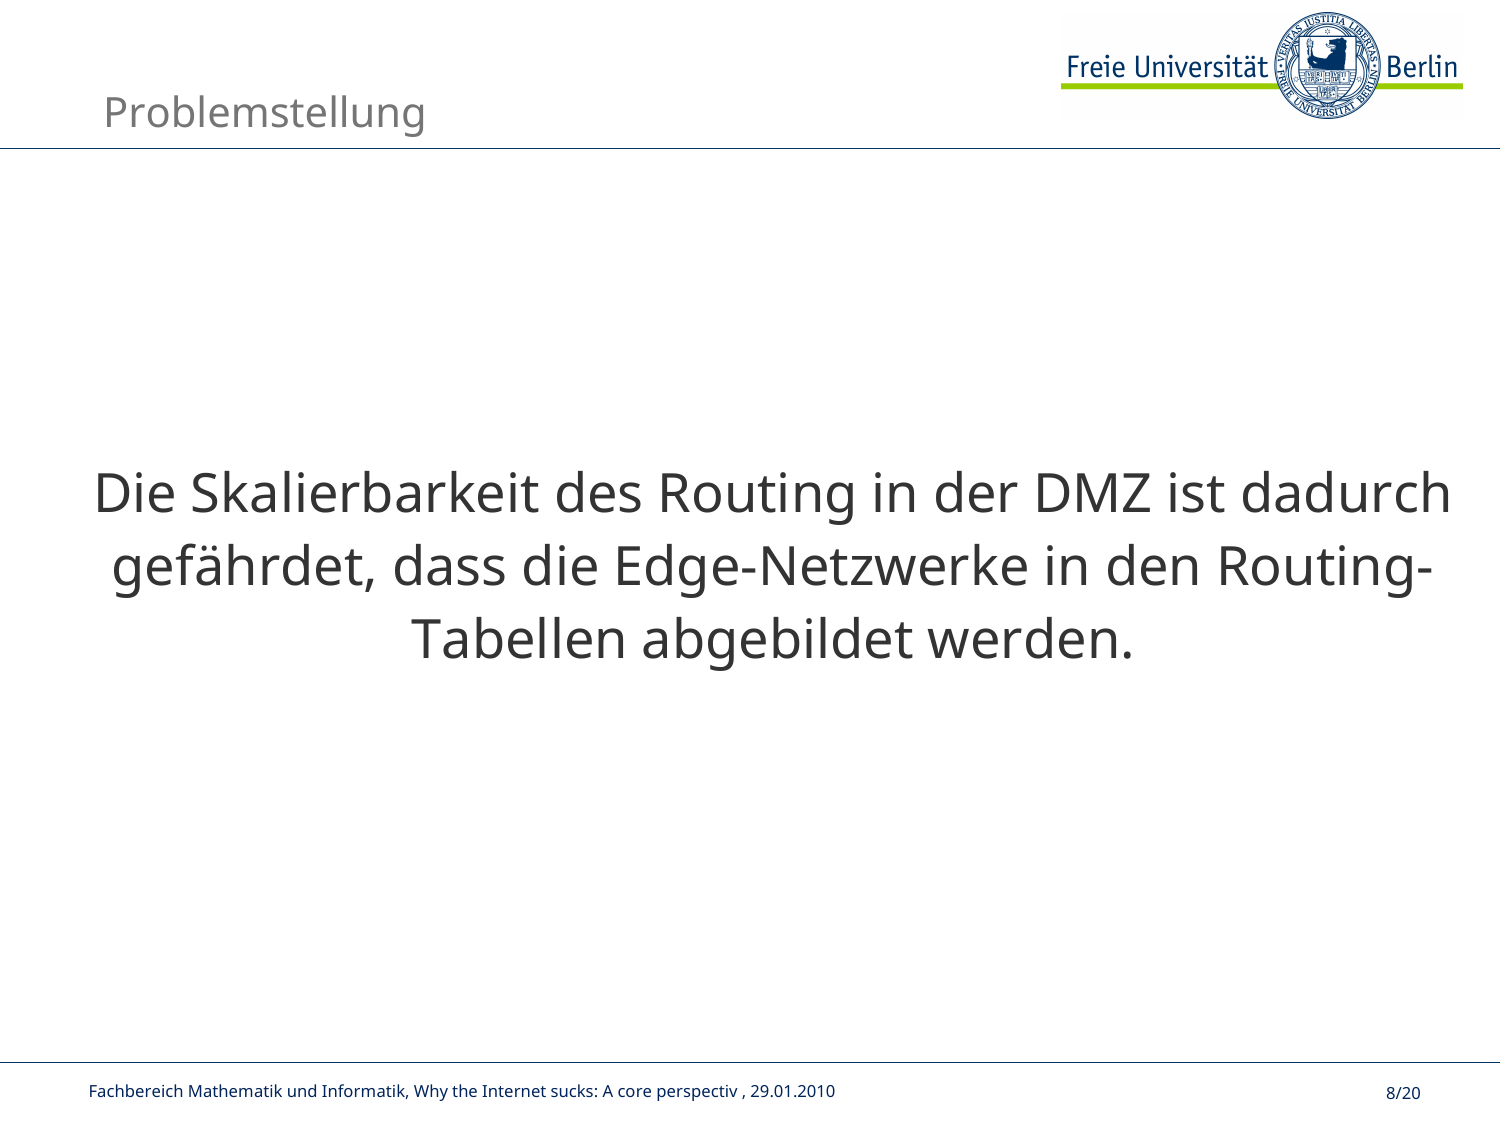

# Problemstellung
Die Skalierbarkeit des Routing in der DMZ ist dadurch gefährdet, dass die Edge-Netzwerke in den Routing-Tabellen abgebildet werden.
Freie Universität Berlin